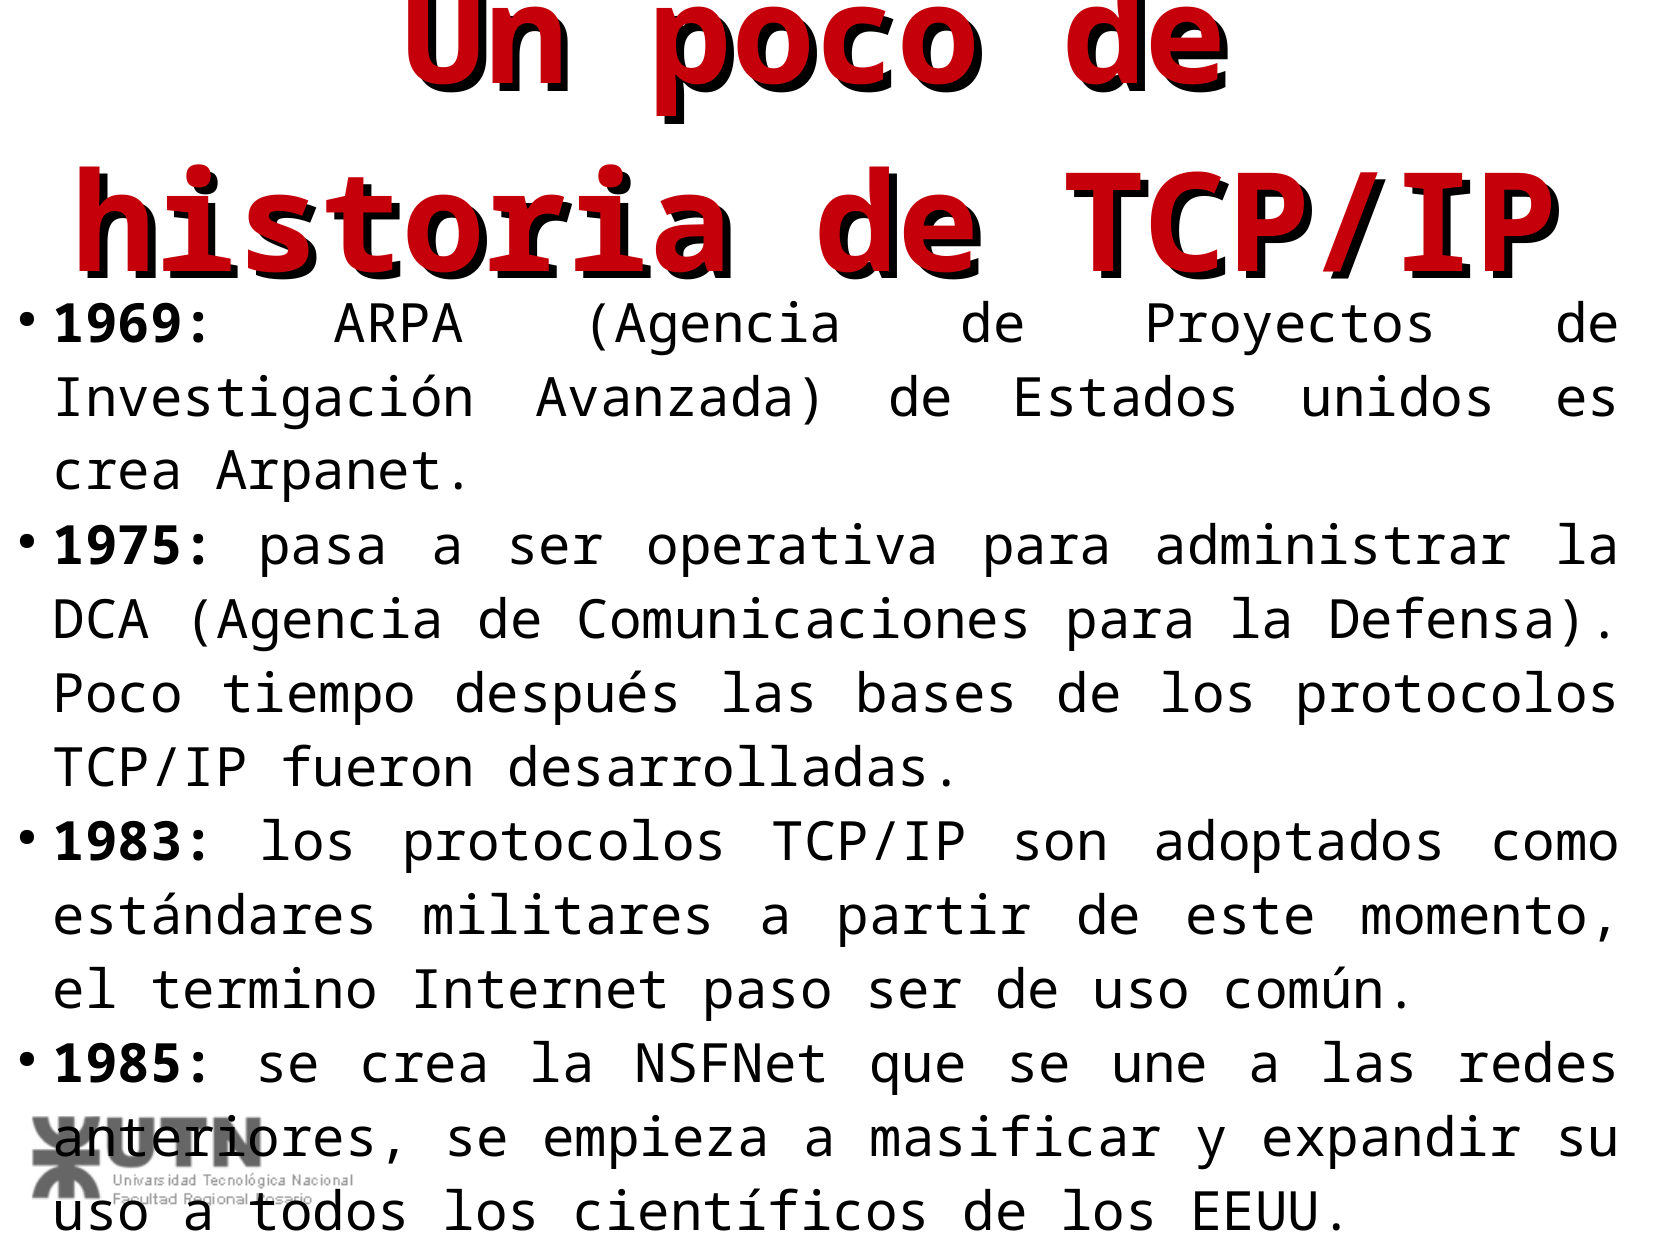

# Un poco de historia de TCP/IP
1969: ARPA (Agencia de Proyectos de Investigación Avanzada) de Estados unidos es crea Arpanet.
1975: pasa a ser operativa para administrar la DCA (Agencia de Comunicaciones para la Defensa). Poco tiempo después las bases de los protocolos TCP/IP fueron desarrolladas.
1983: los protocolos TCP/IP son adoptados como estándares militares a partir de este momento, el termino Internet paso ser de uso común.
1985: se crea la NSFNet que se une a las redes anteriores, se empieza a masificar y expandir su uso a todos los científicos de los EEUU.
Años 90': Arpanet se disuelve y NSFNet continúa creciendo desmedidamente hasta lo que es hoy.